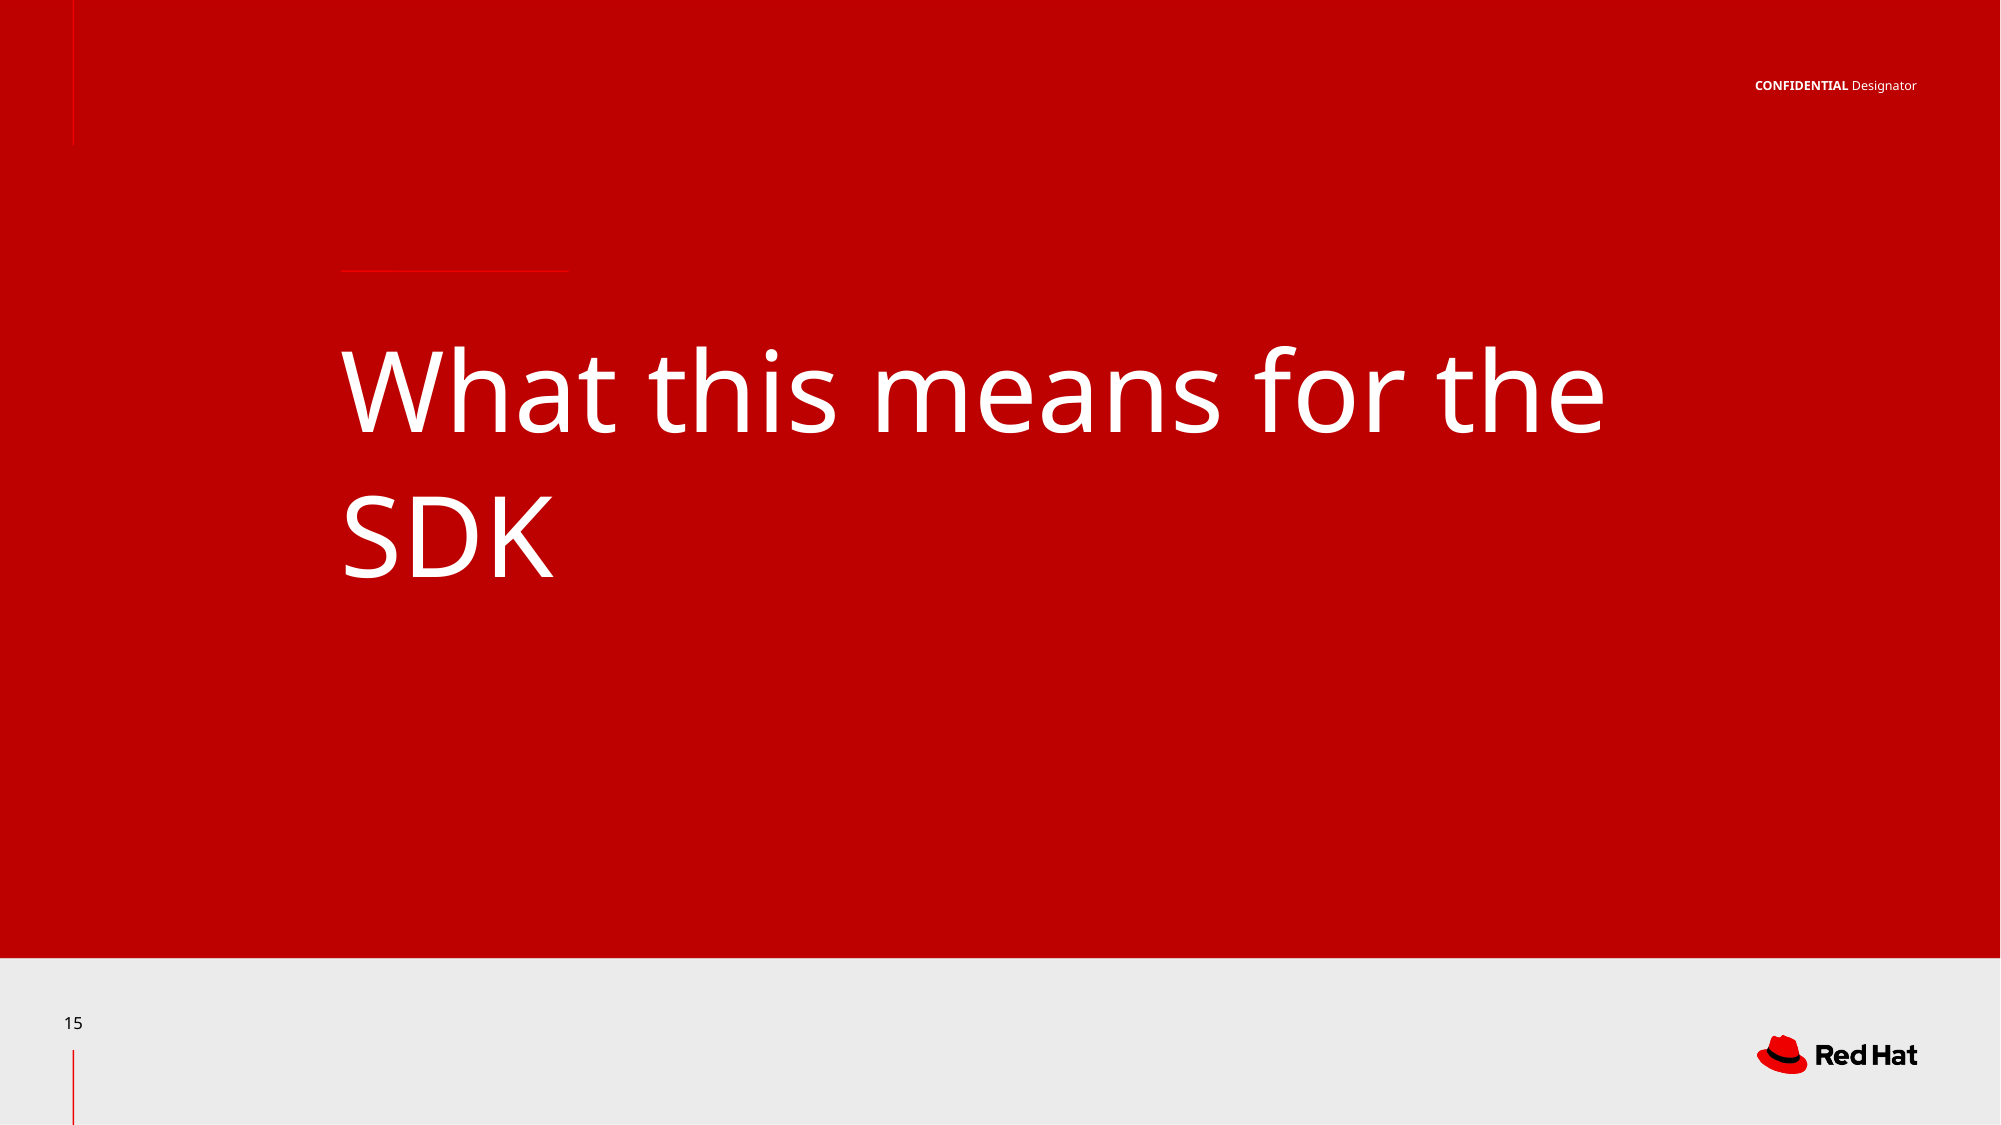

# What this means for the SDK